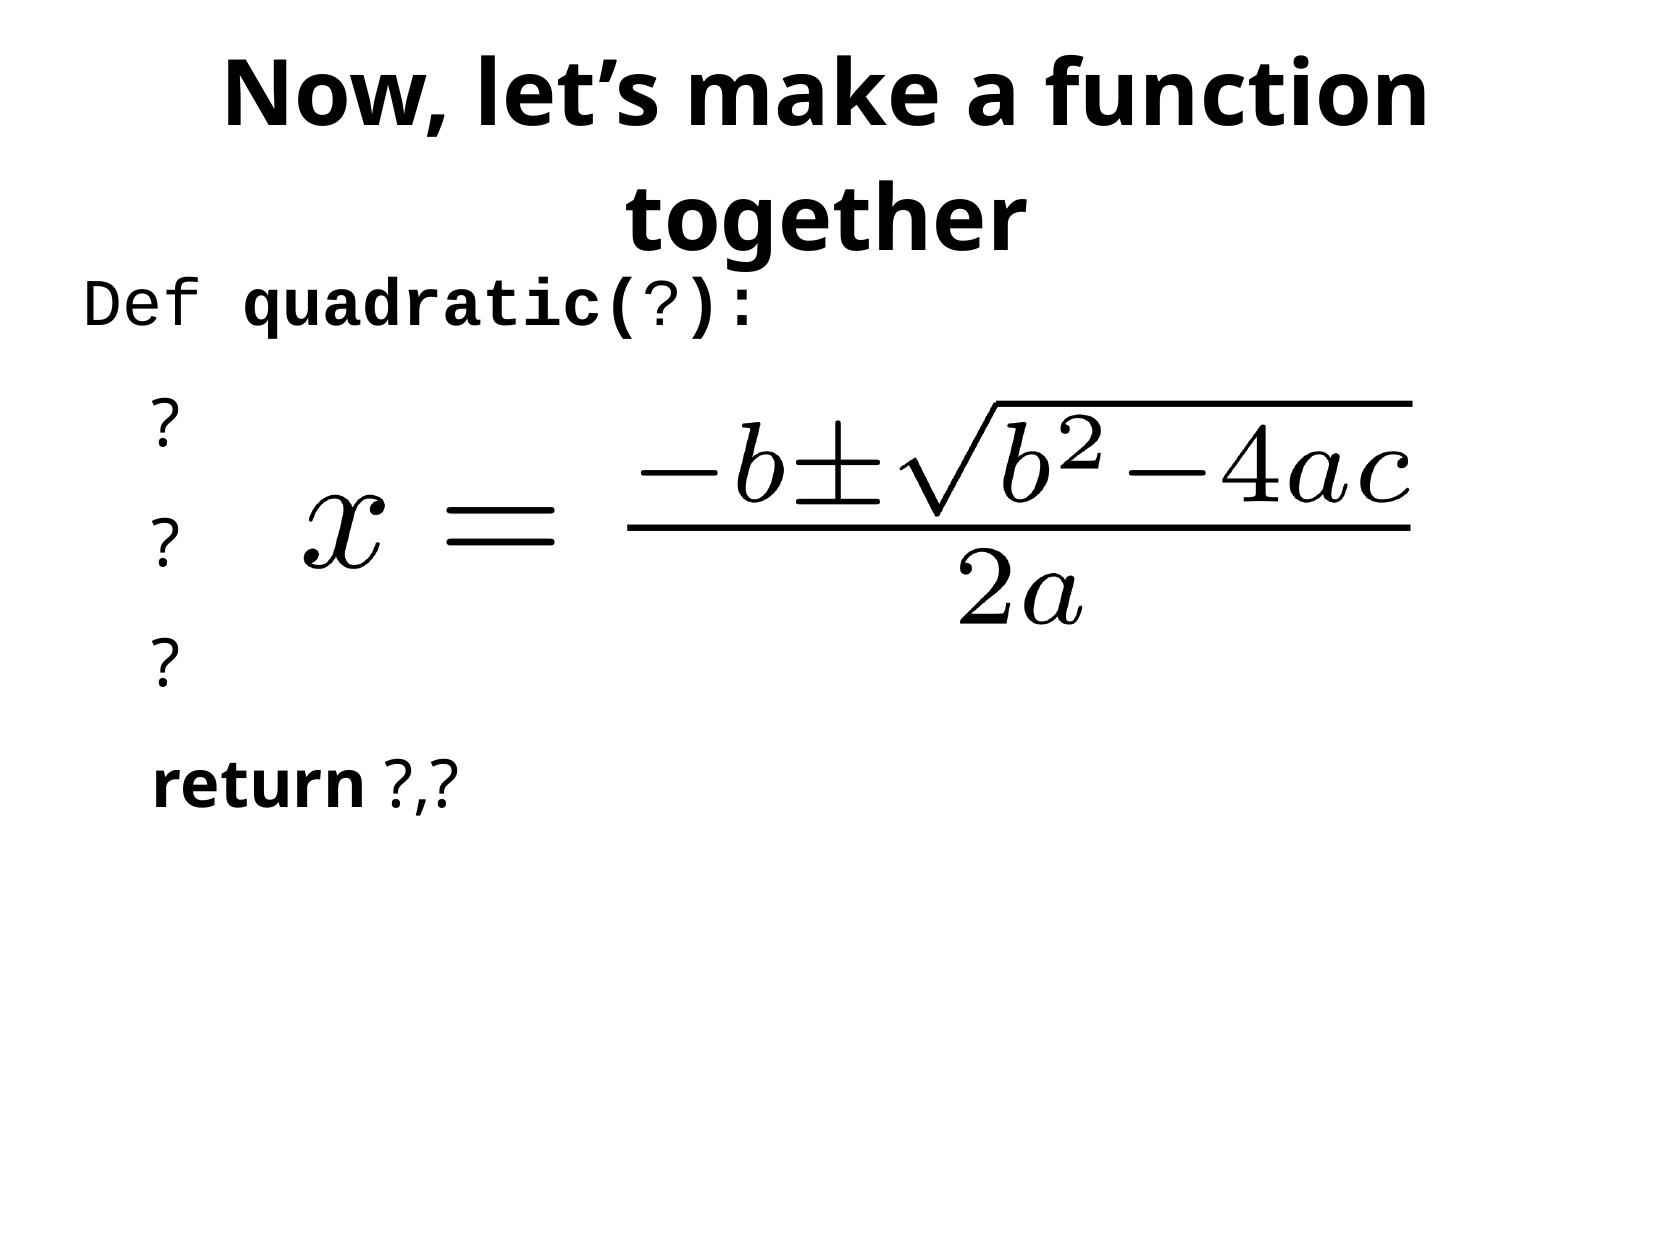

# Now, let’s make a function together
Def quadratic(?):
 ?
 ?
 ?
 return ?,?